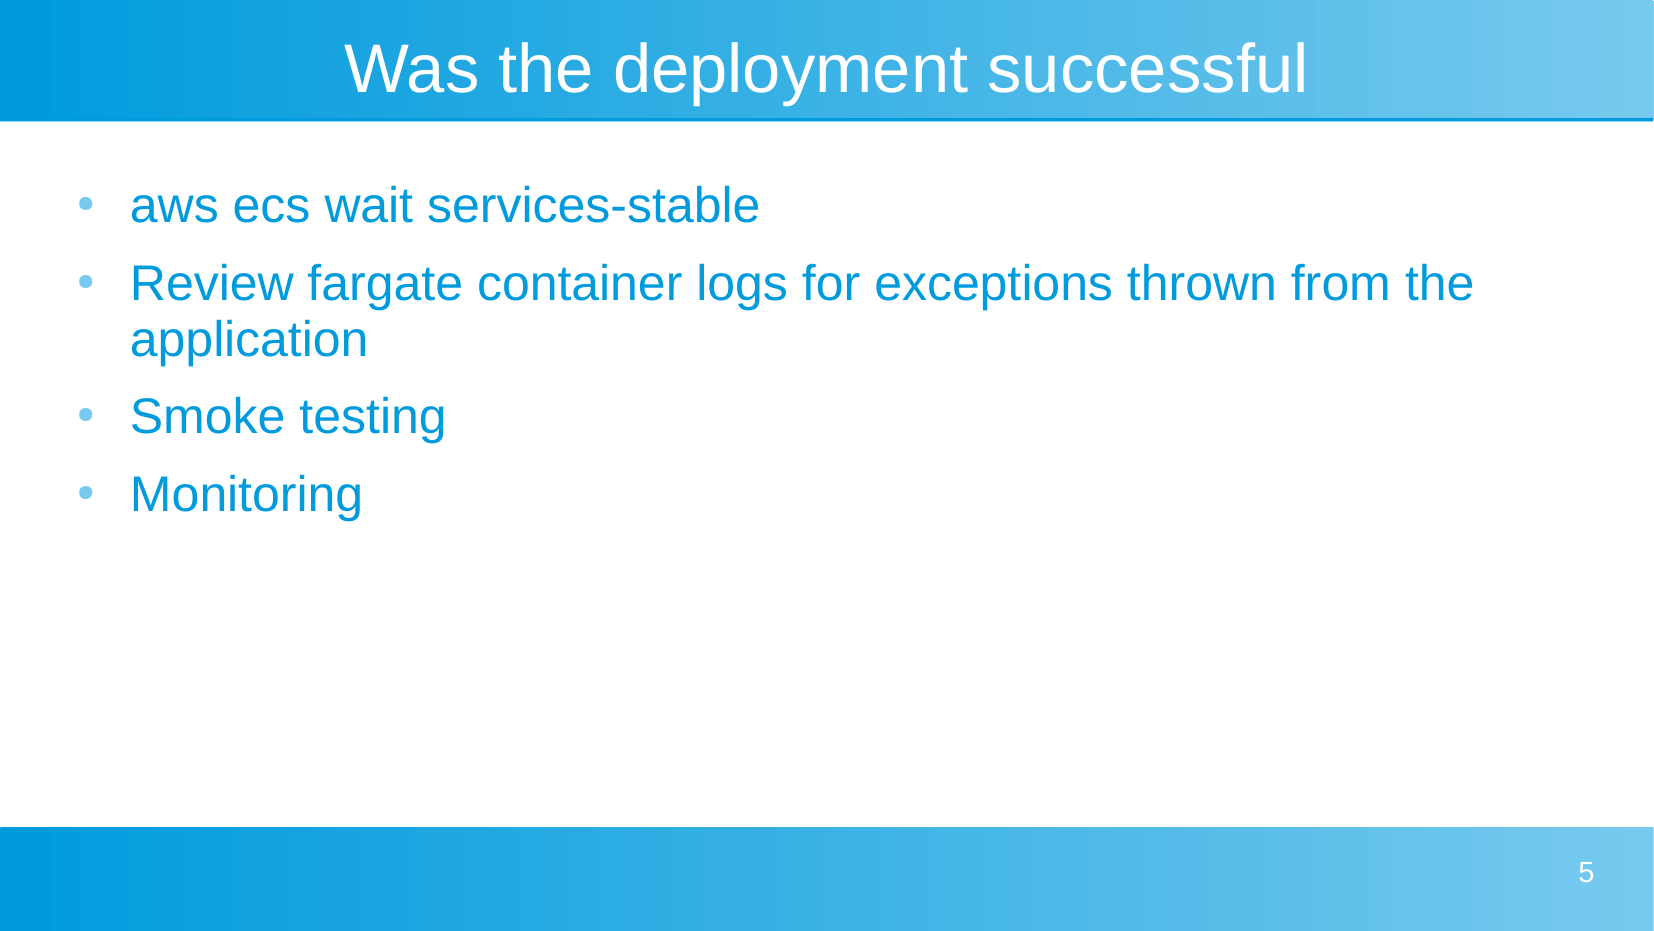

# Was the deployment successful
aws ecs wait services-stable
Review fargate container logs for exceptions thrown from the application
Smoke testing
Monitoring
5